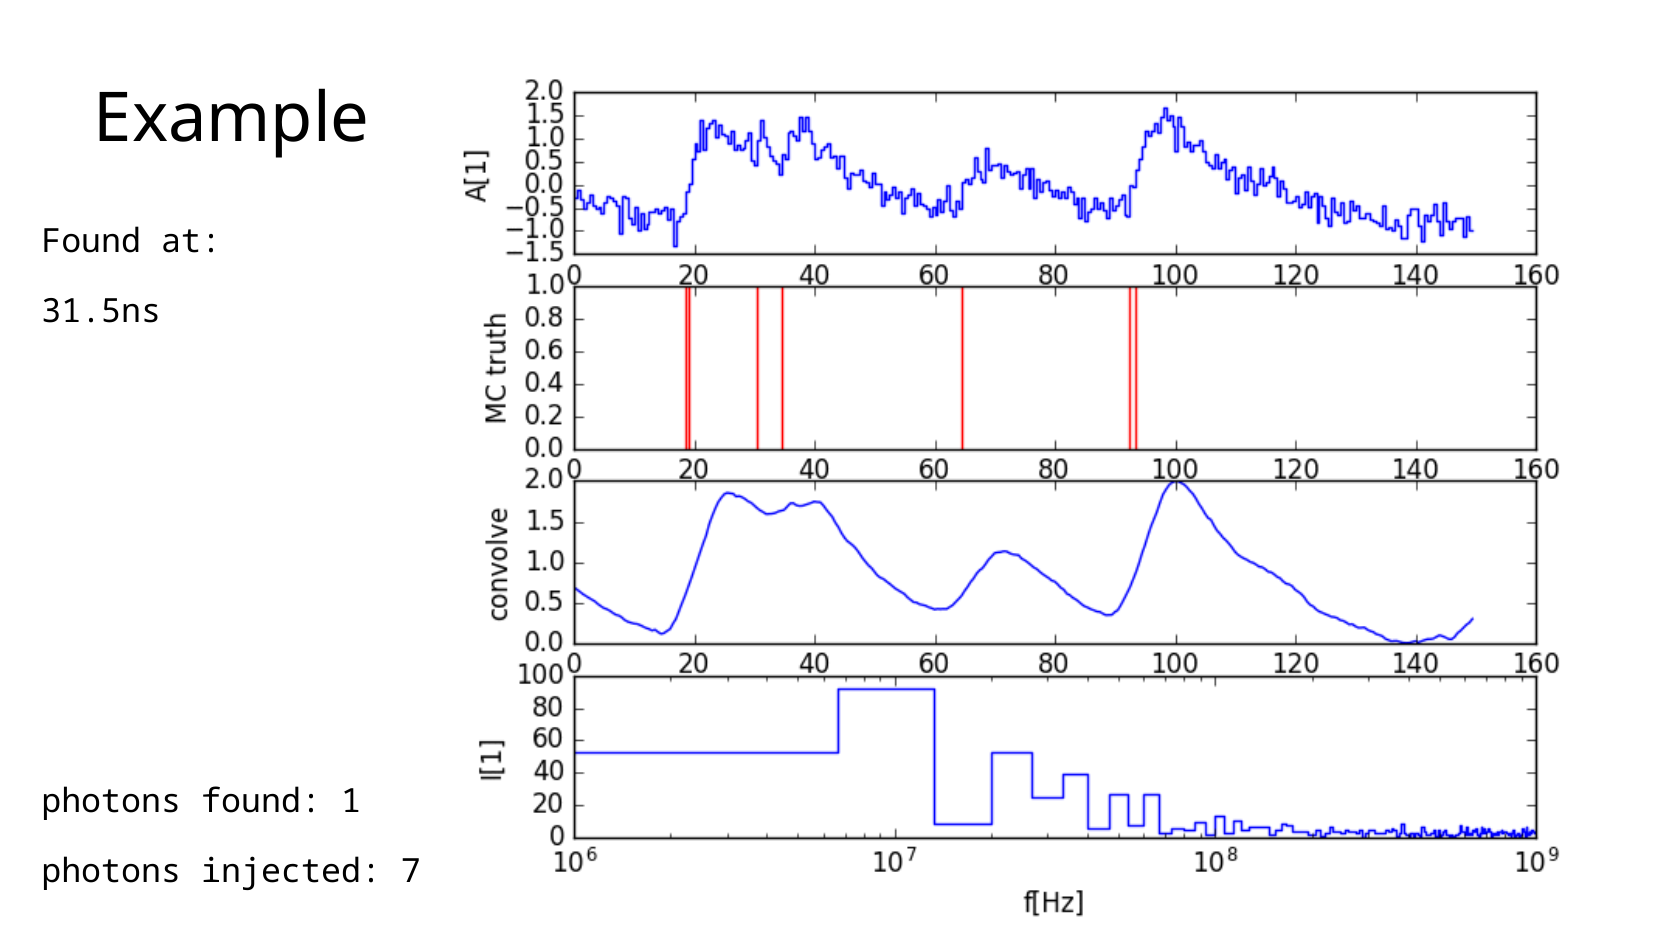

# Example
Found at:
31.5ns
photons found: 1
photons injected: 7